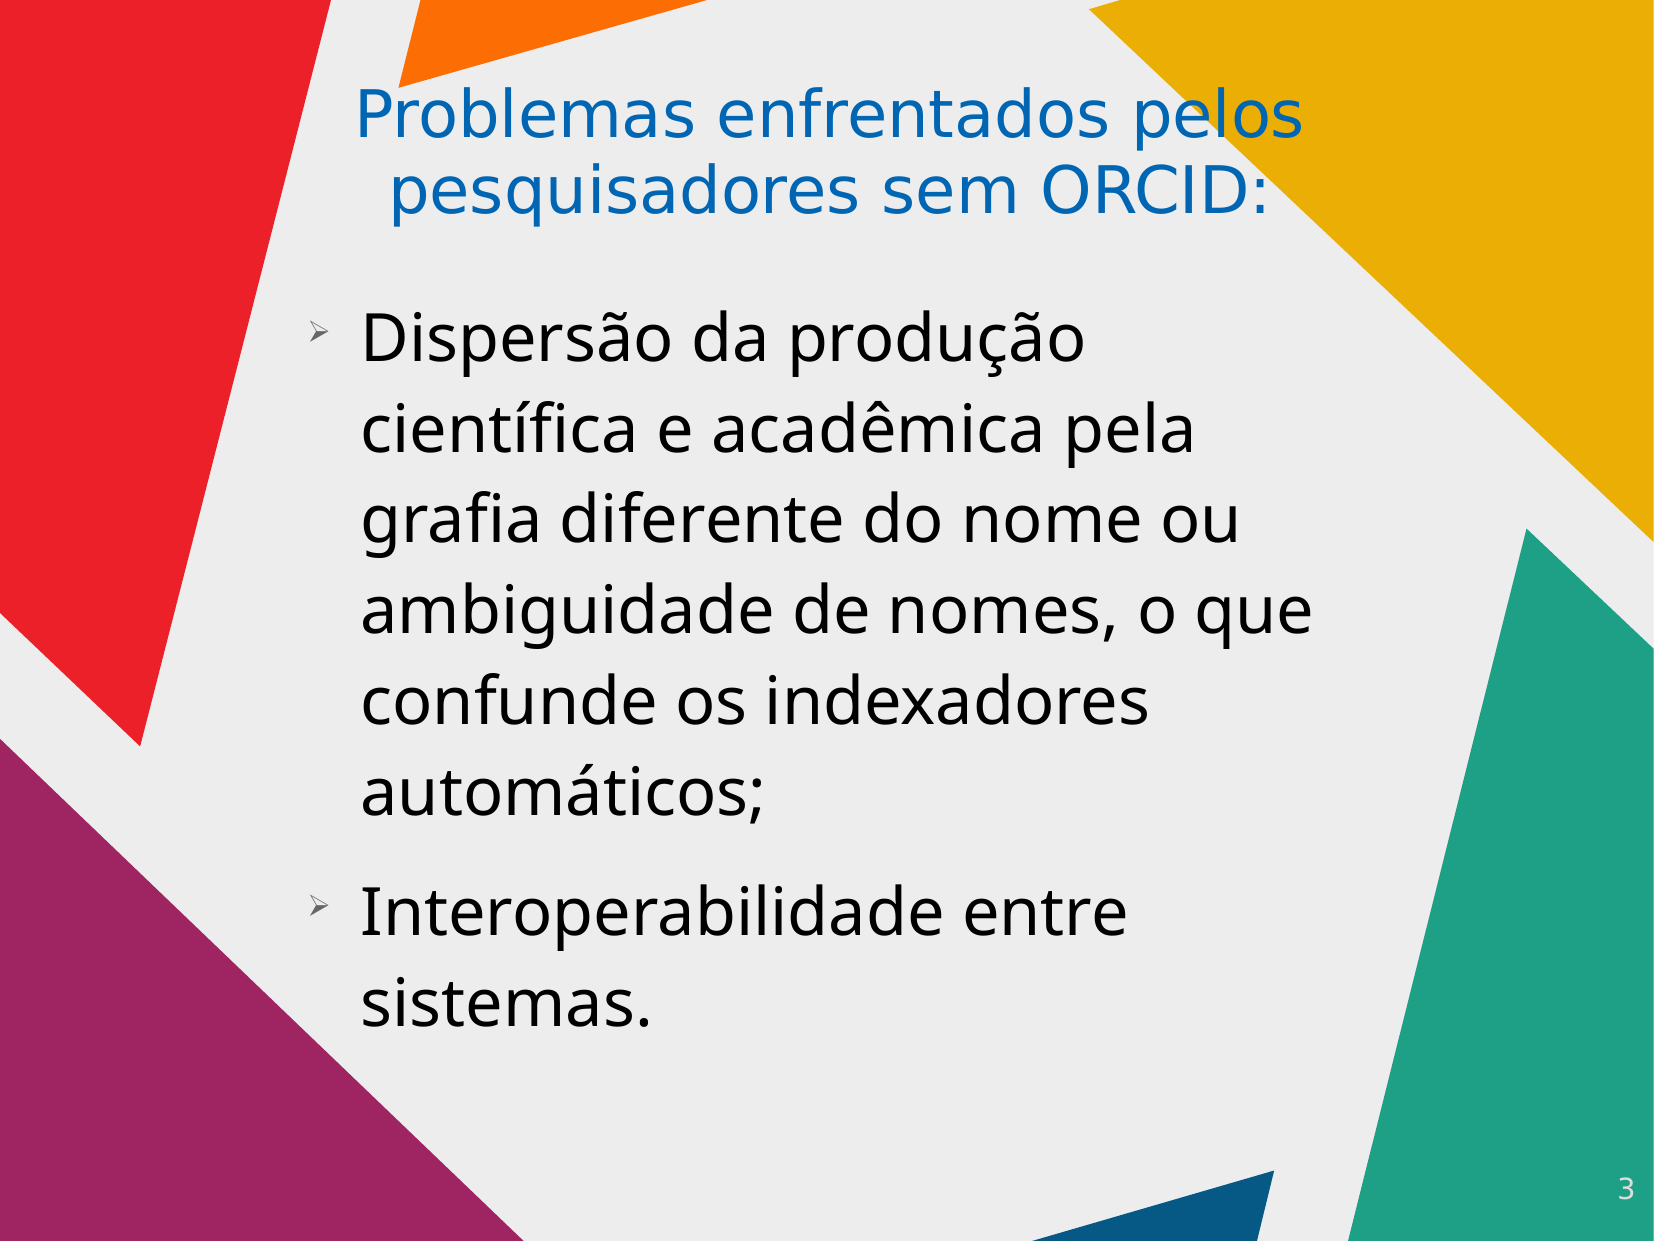

# Problemas enfrentados pelos pesquisadores sem ORCID:
Dispersão da produção científica e acadêmica pela grafia diferente do nome ou ambiguidade de nomes, o que confunde os indexadores automáticos;
Interoperabilidade entre sistemas.
3